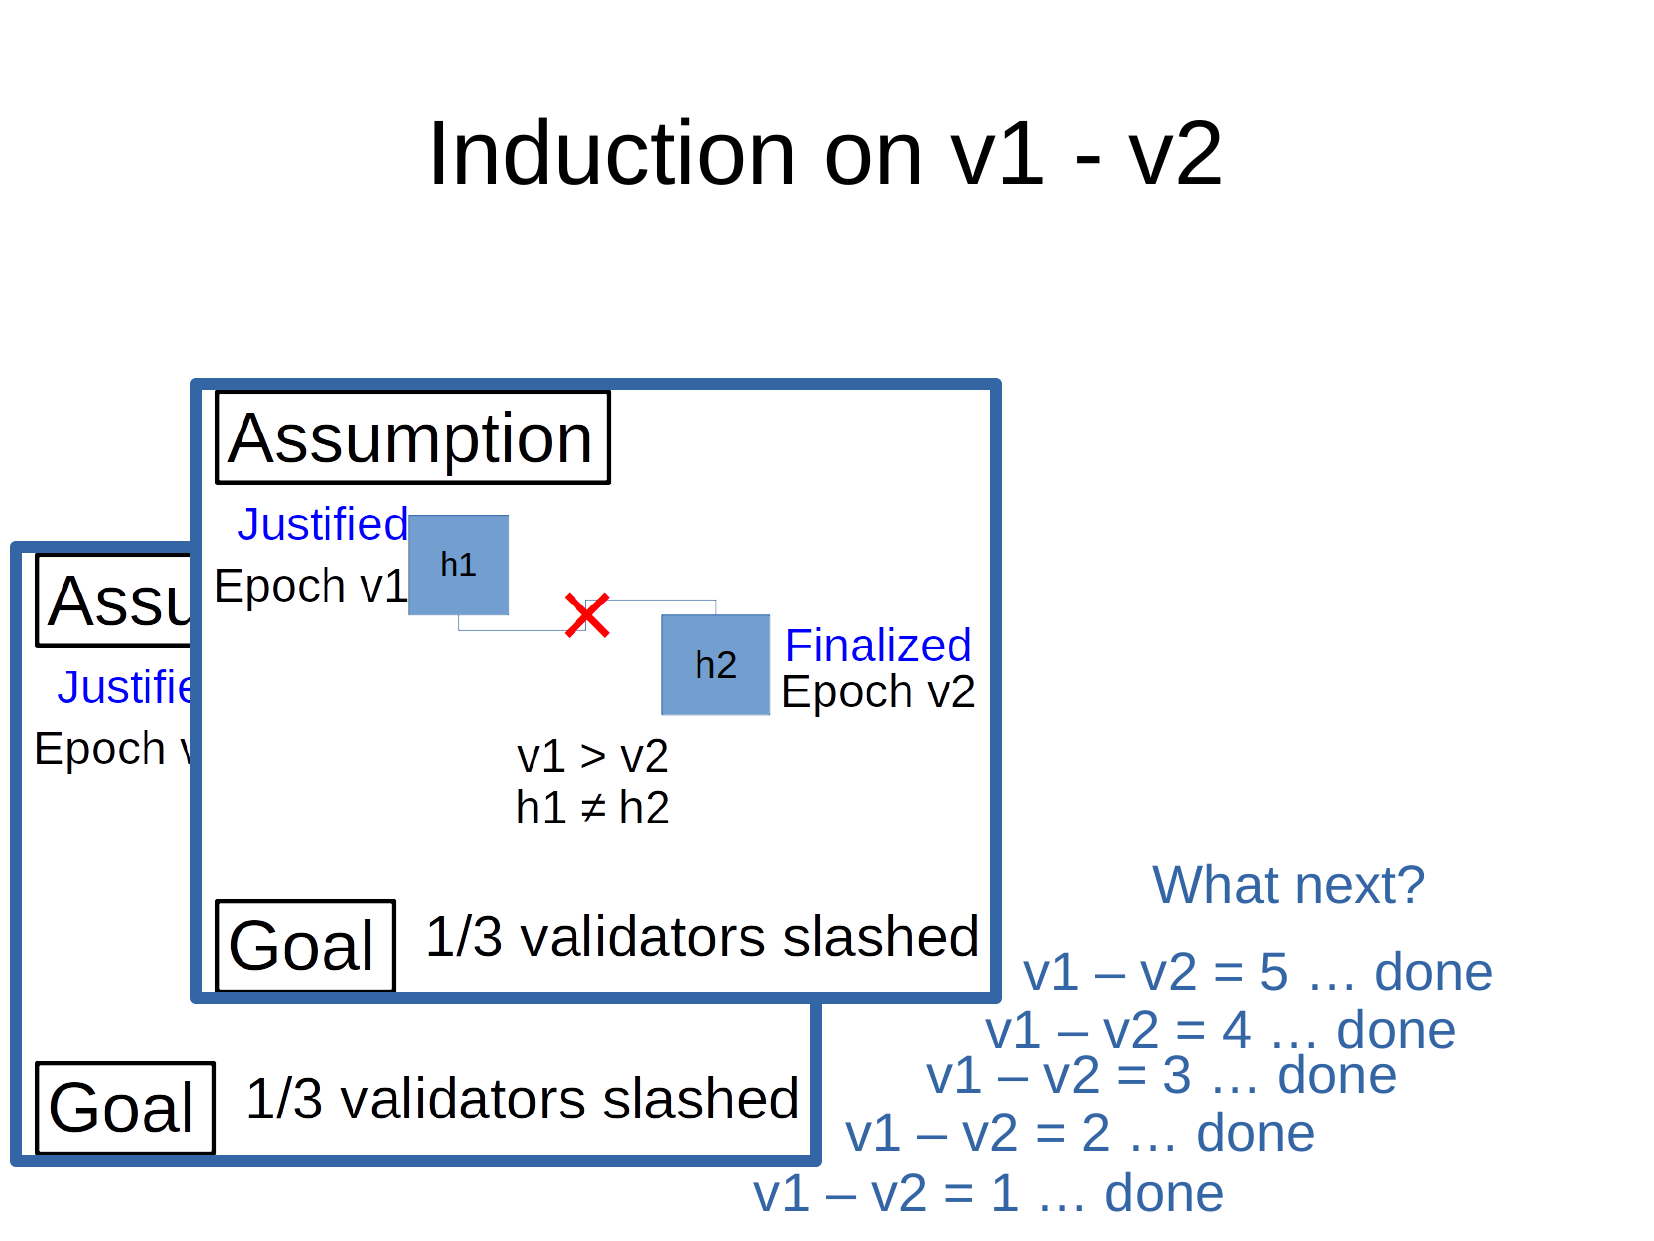

# Induction on v1 - v2
What next?
v1 – v2 = 5 … done
v1 – v2 = 4 … done
v1 – v2 = 3 … done
v1 – v2 = 2 … done
v1 – v2 = 1 … done